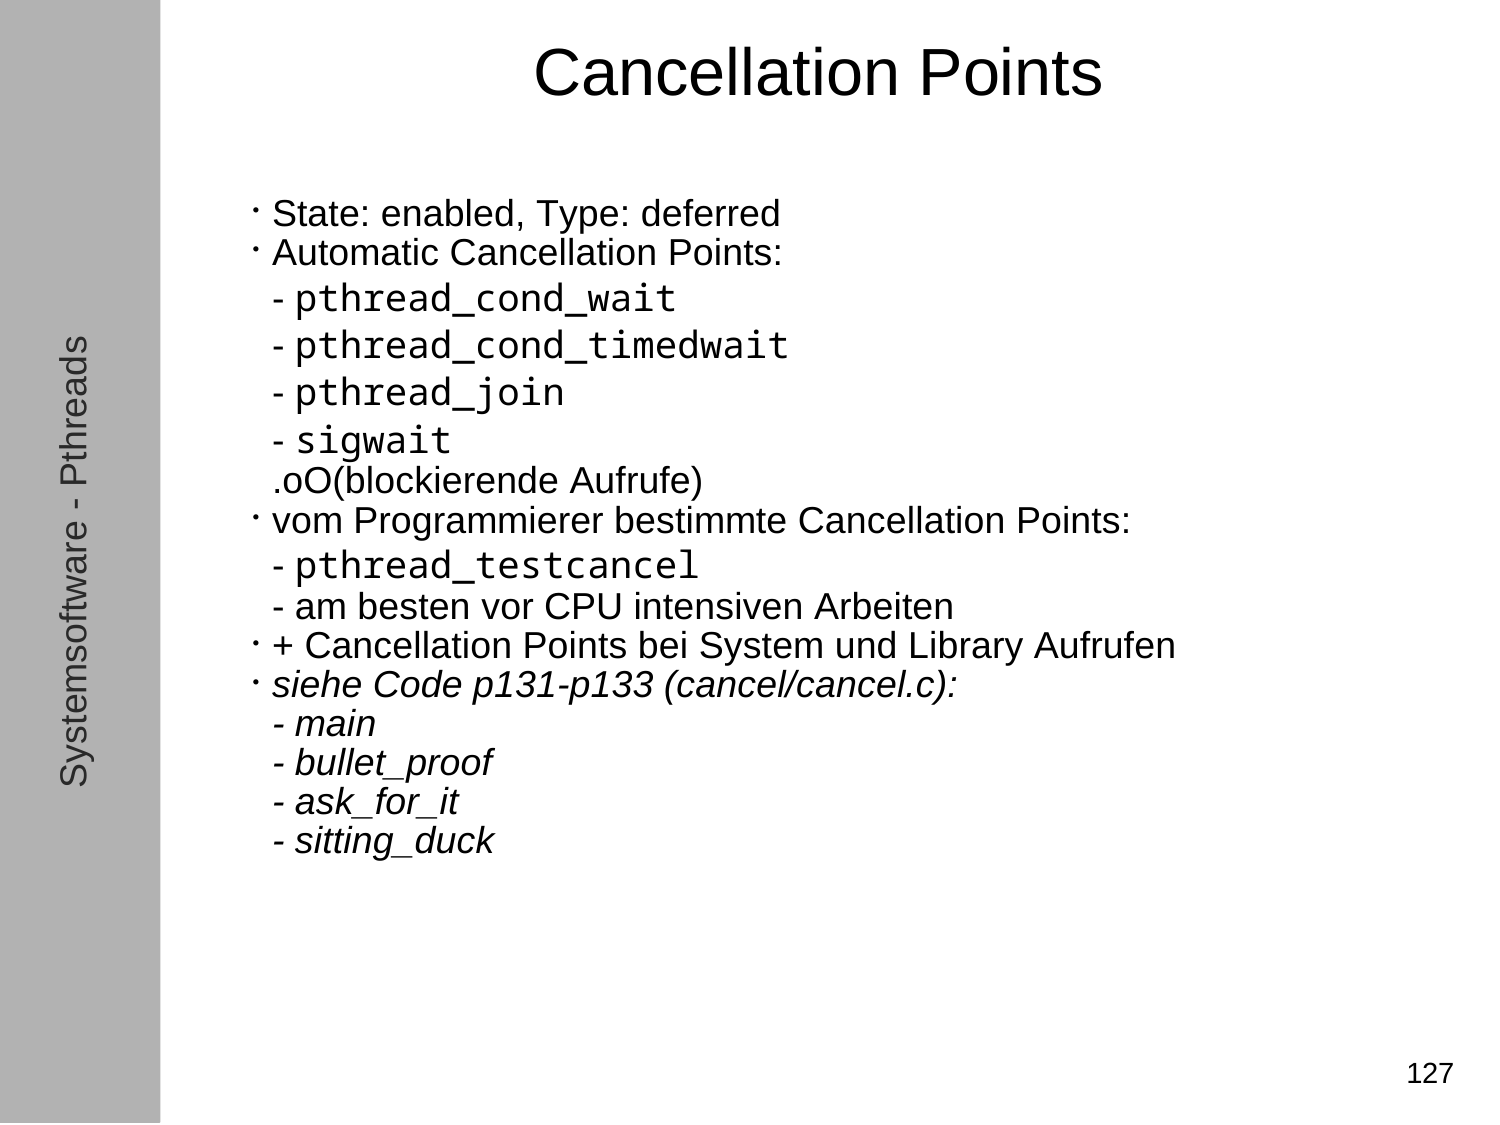

Cancellation Points
State: enabled, Type: deferred
Automatic Cancellation Points:
- pthread_cond_wait
- pthread_cond_timedwait
- pthread_join
- sigwait
.oO(blockierende Aufrufe)
vom Programmierer bestimmte Cancellation Points:
- pthread_testcancel
- am besten vor CPU intensiven Arbeiten
+ Cancellation Points bei System und Library Aufrufen
siehe Code p131-p133 (cancel/cancel.c):
- main
- bullet_proof
- ask_for_it
- sitting_duck
Systemsoftware - Pthreads